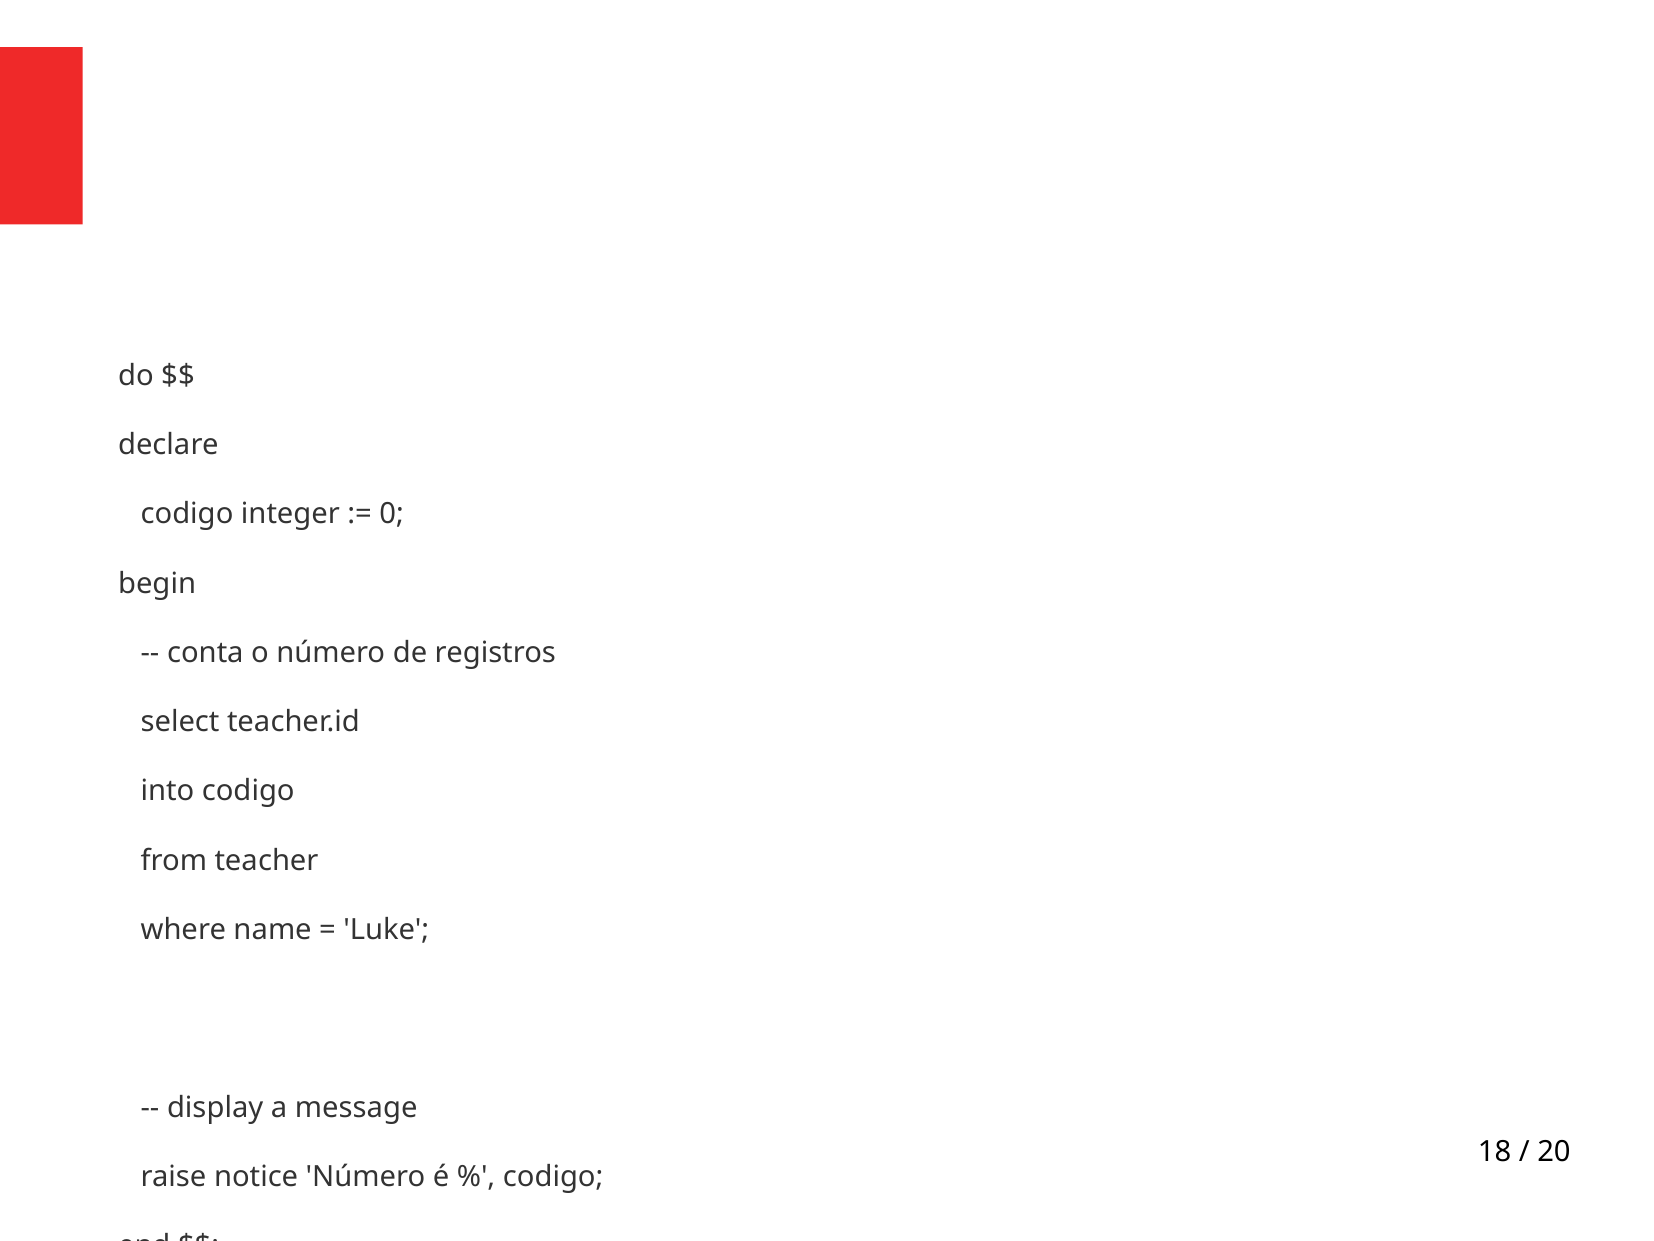

#
do $$
declare
 codigo integer := 0;
begin
 -- conta o número de registros
 select teacher.id
 into codigo
 from teacher
 where name = 'Luke';
 -- display a message
 raise notice 'Número é %', codigo;
end $$;
18